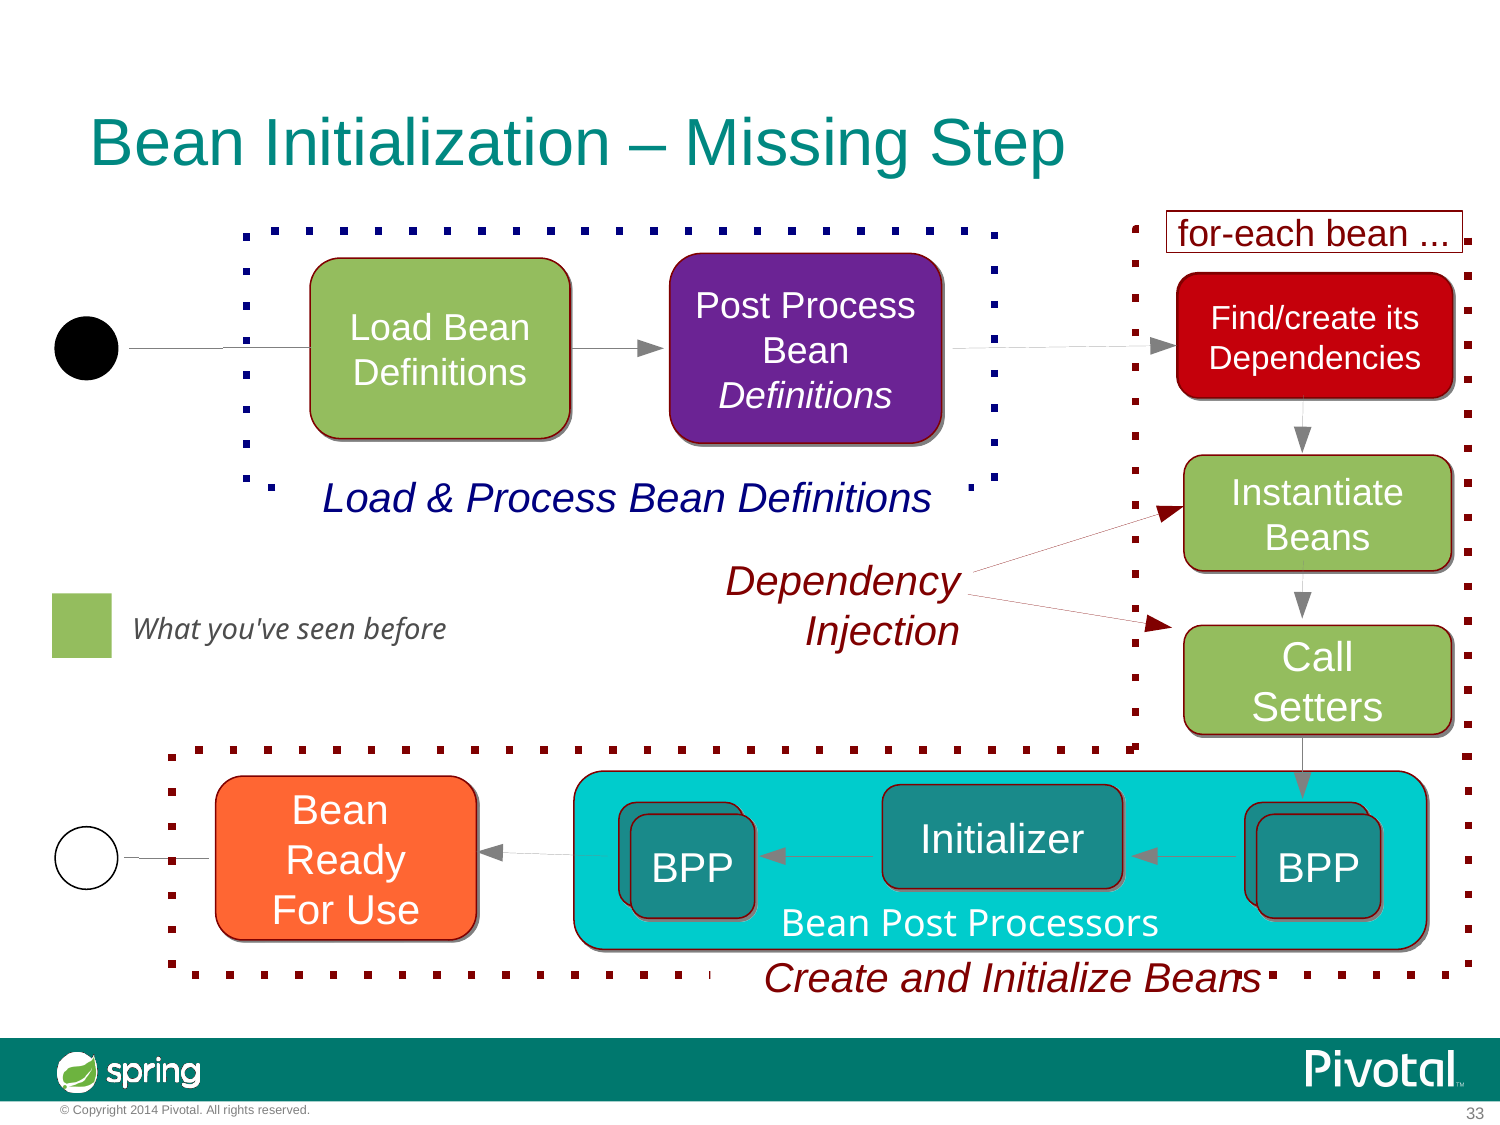

# Bean Initialization – Missing Step
for-each bean ...
Post Process Bean Definitions
Load Bean Definitions
?
Find/create its Dependencies
Instantiate Beans
Load & Process Bean Definitions
Dependency
Injection
What you've seen before
Call
Setters
Bean
Ready
For Use
Initializer
BPP
BPP
BPP
BPP
Bean Post Processors
Create and Initialize Beans